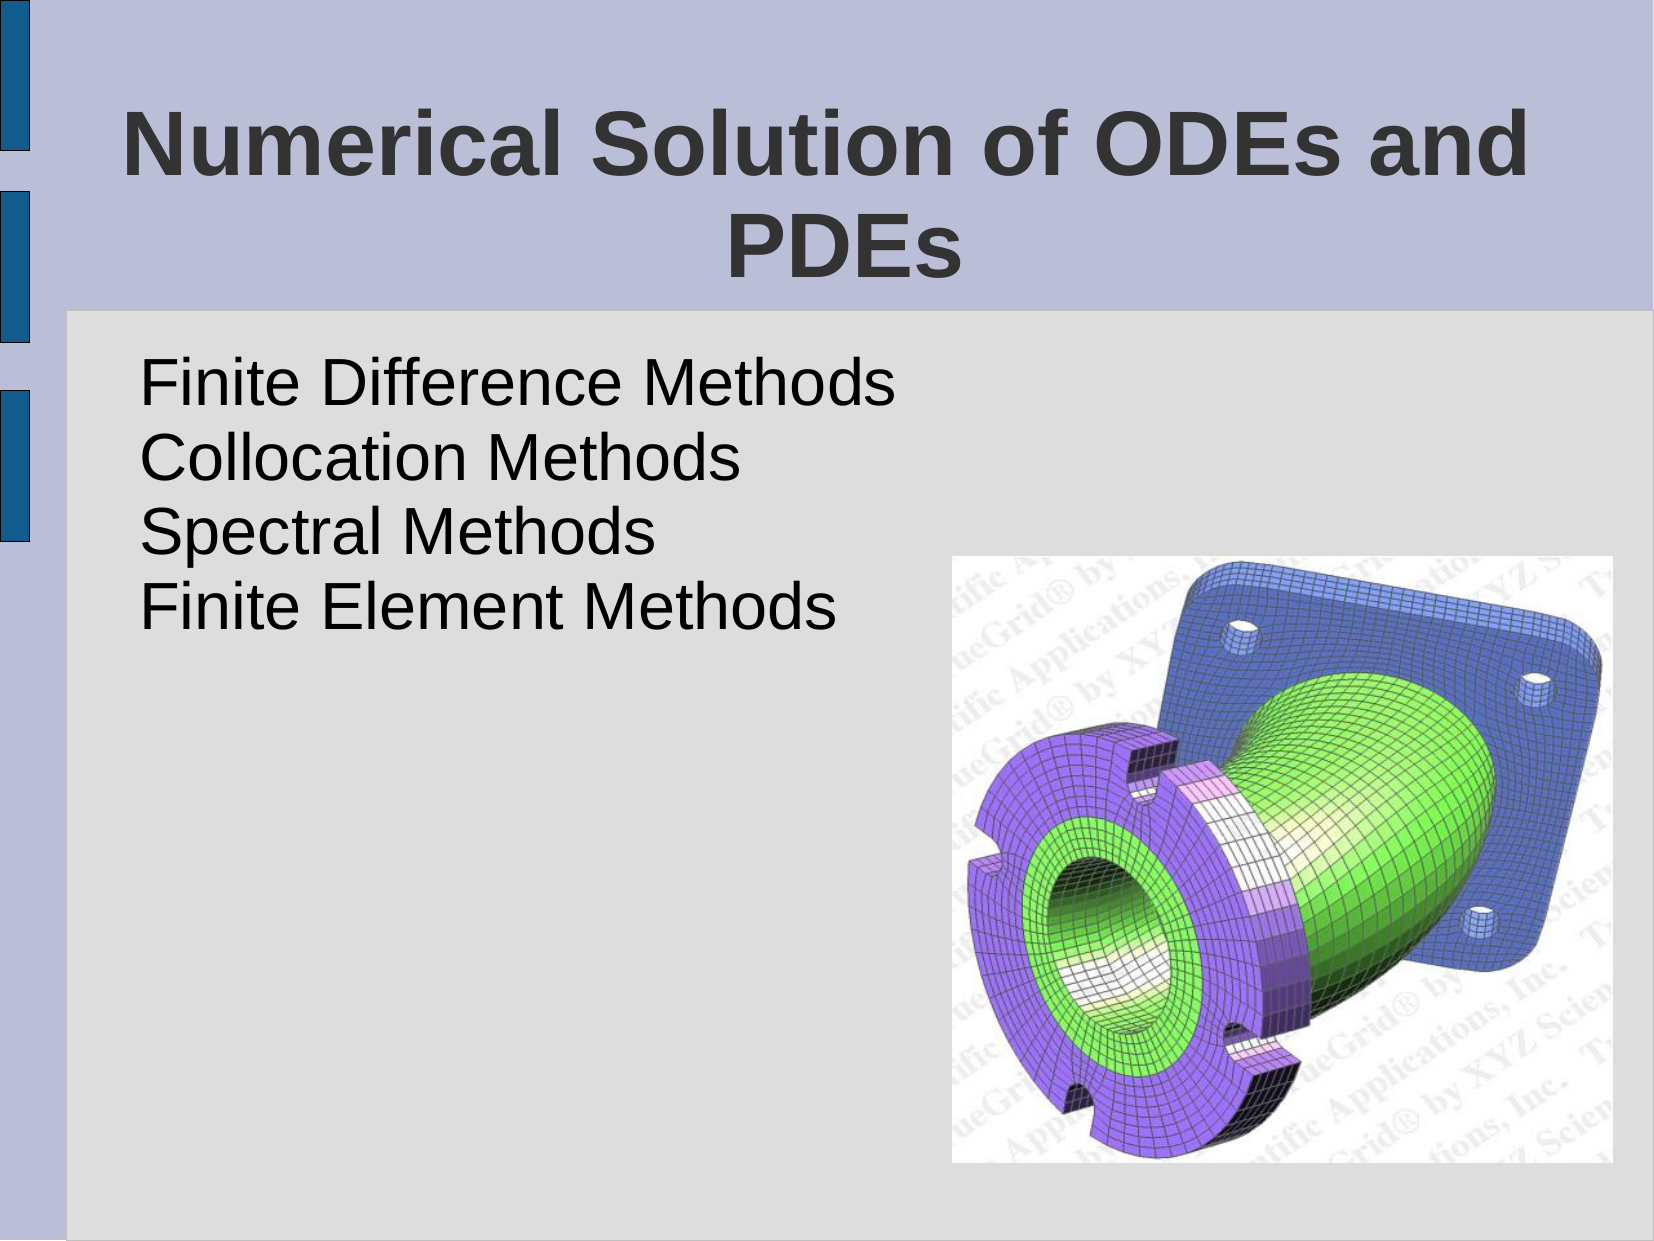

# Numerical Solution of ODEs and PDEs
Finite Difference Methods
Collocation Methods
Spectral Methods
Finite Element Methods